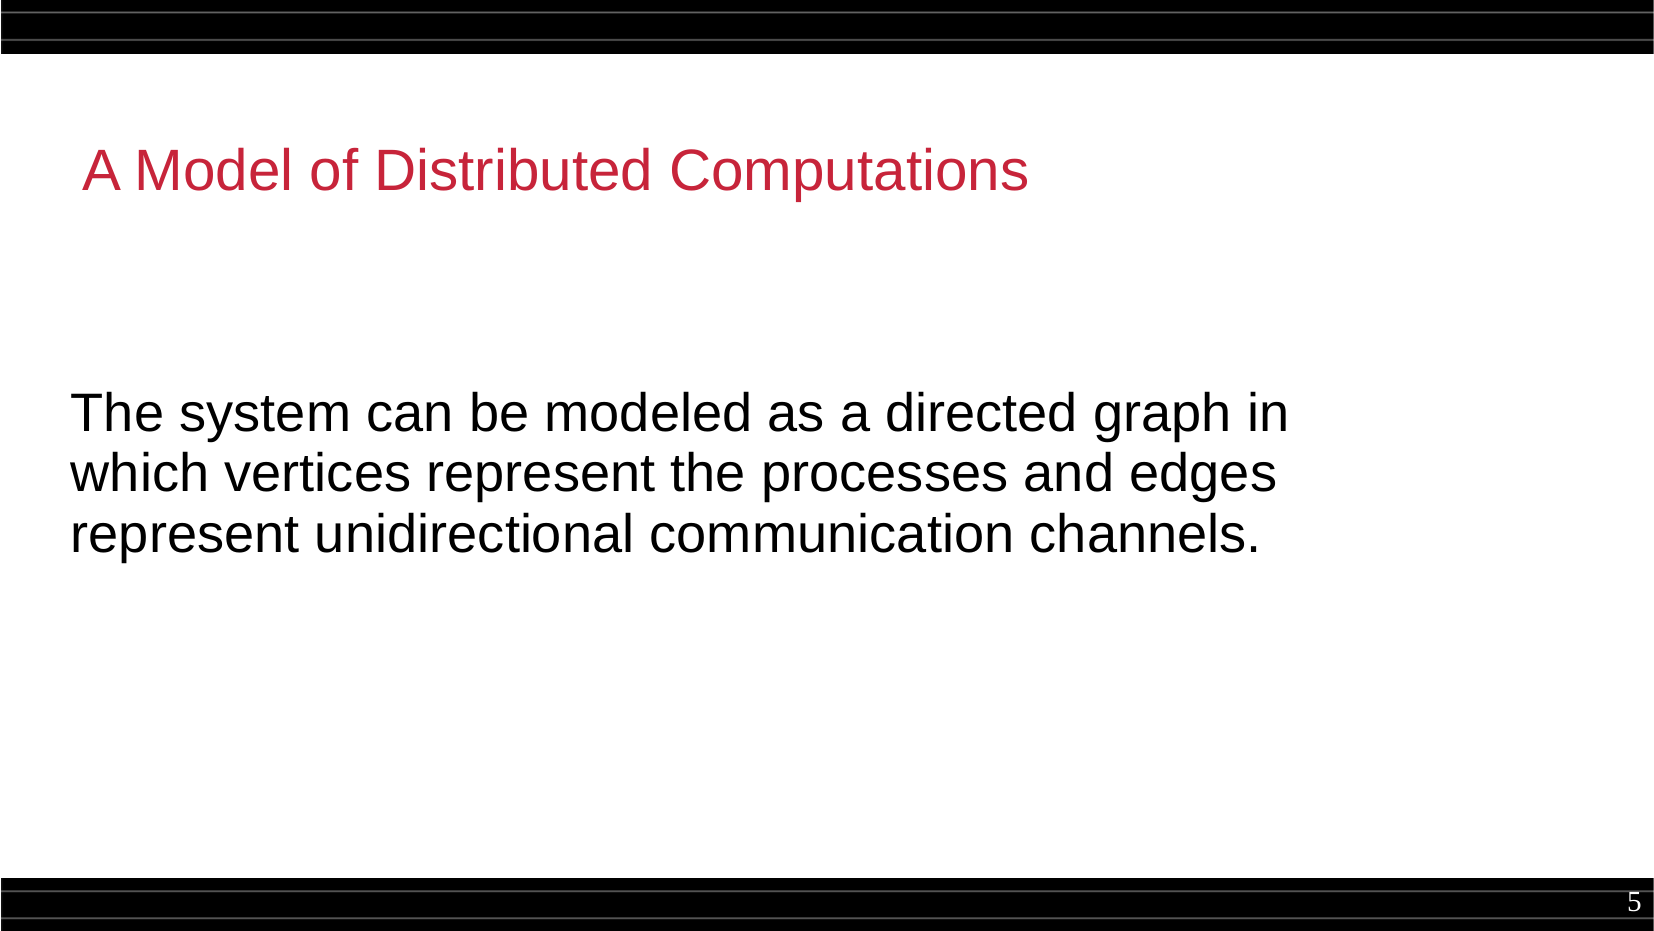

# A Model of Distributed Computations
The system can be modeled as a directed graph in which vertices represent the processes and edges represent unidirectional communication channels.